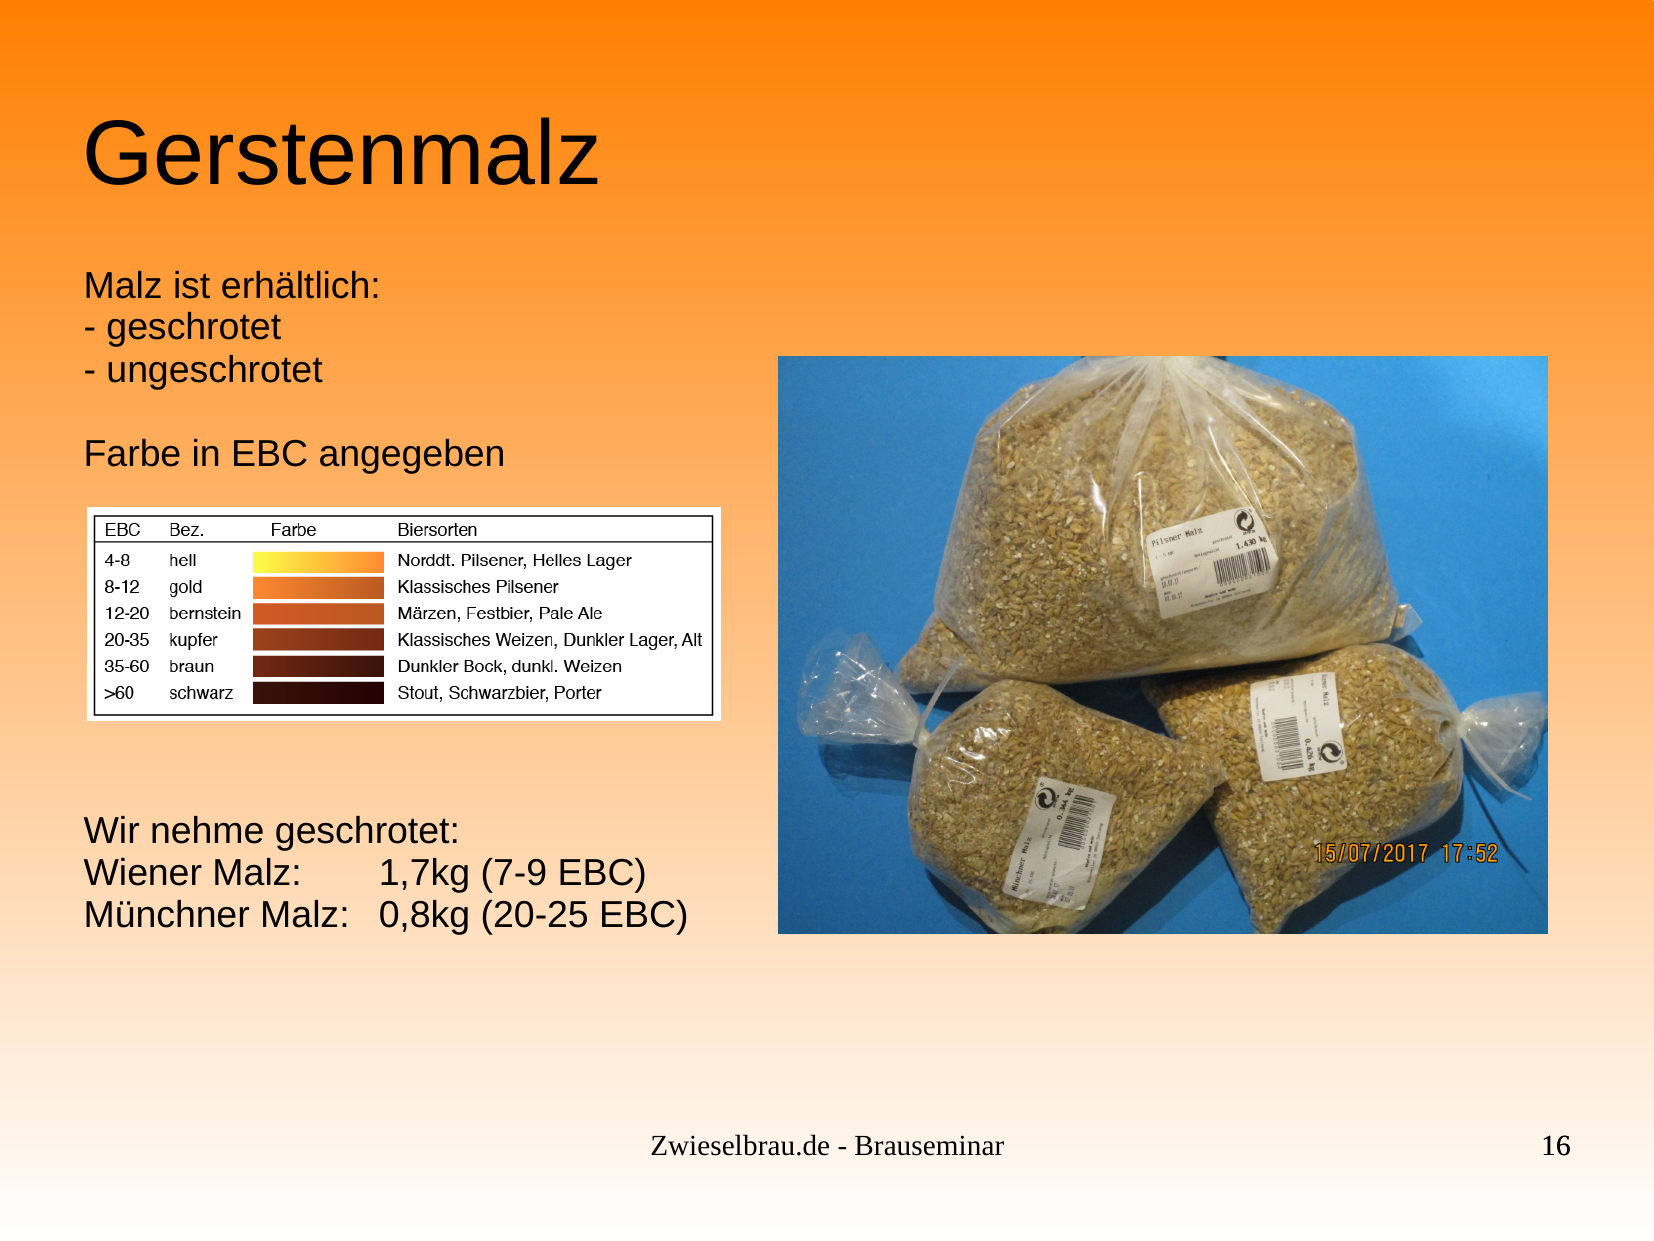

# Gerstenmalz
Malz ist erhältlich:
- geschrotet
- ungeschrotet
Farbe in EBC angegeben
Wir nehme geschrotet:
Wiener Malz: 	1,7kg (7-9 EBC)
Münchner Malz: 	0,8kg (20-25 EBC)
Zwieselbrau.de - Brauseminar
16